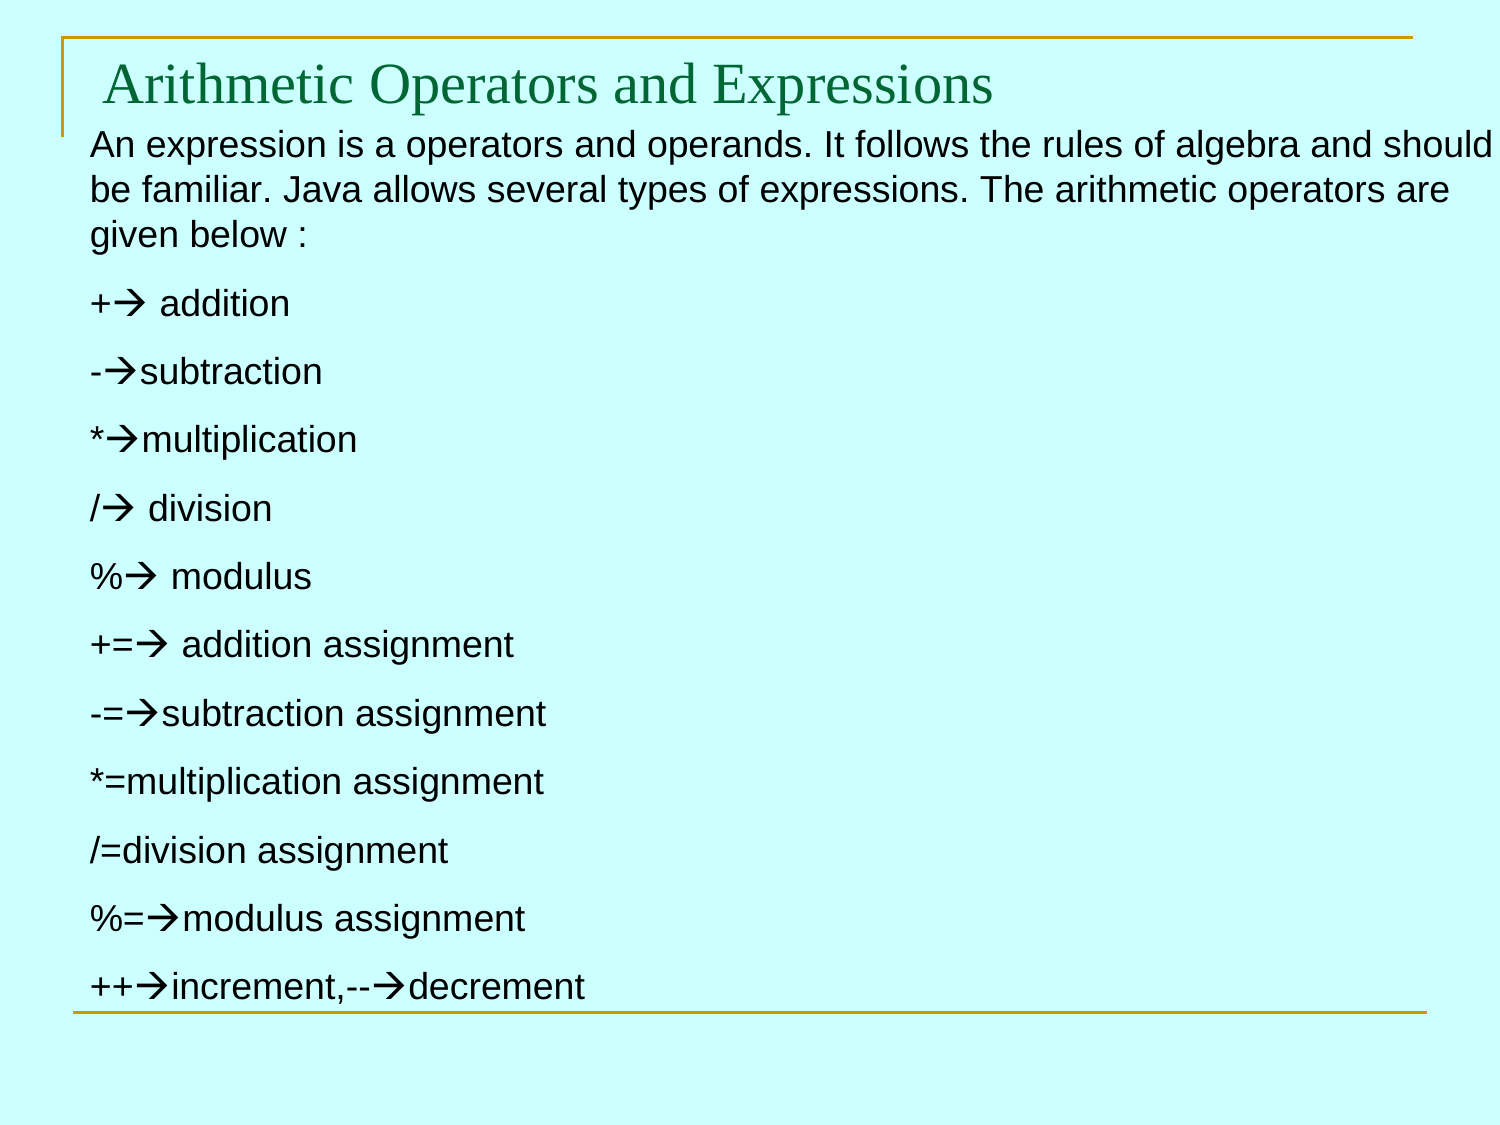

Arithmetic Operators and Expressions
An expression is a operators and operands. It follows the rules of algebra and should be familiar. Java allows several types of expressions. The arithmetic operators are given below :
+ addition
-subtraction
*multiplication
/ division
% modulus
+= addition assignment
-=subtraction assignment
*=multiplication assignment
/=division assignment
%=modulus assignment
++increment,--decrement